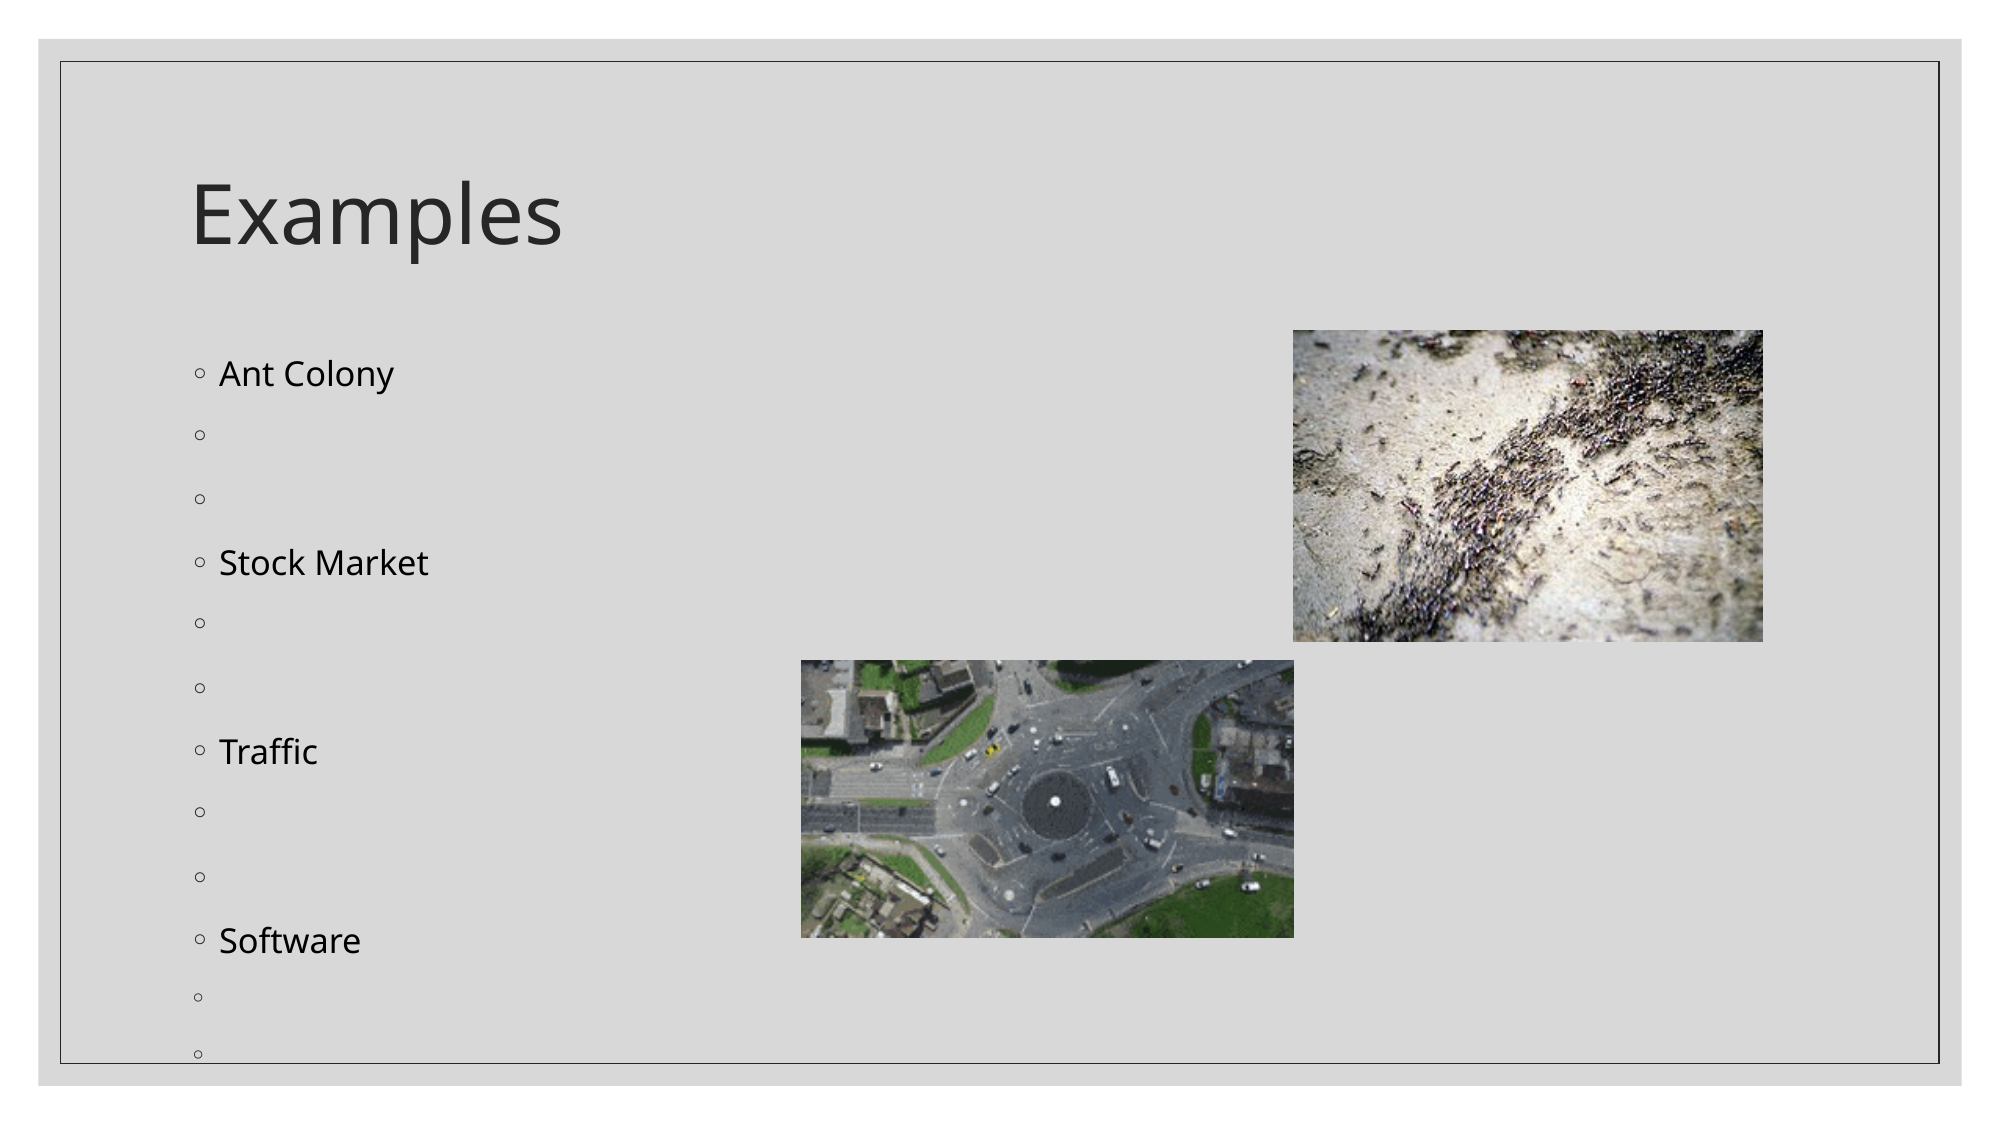

# Examples
Ant Colony
Stock Market
Traffic
Software